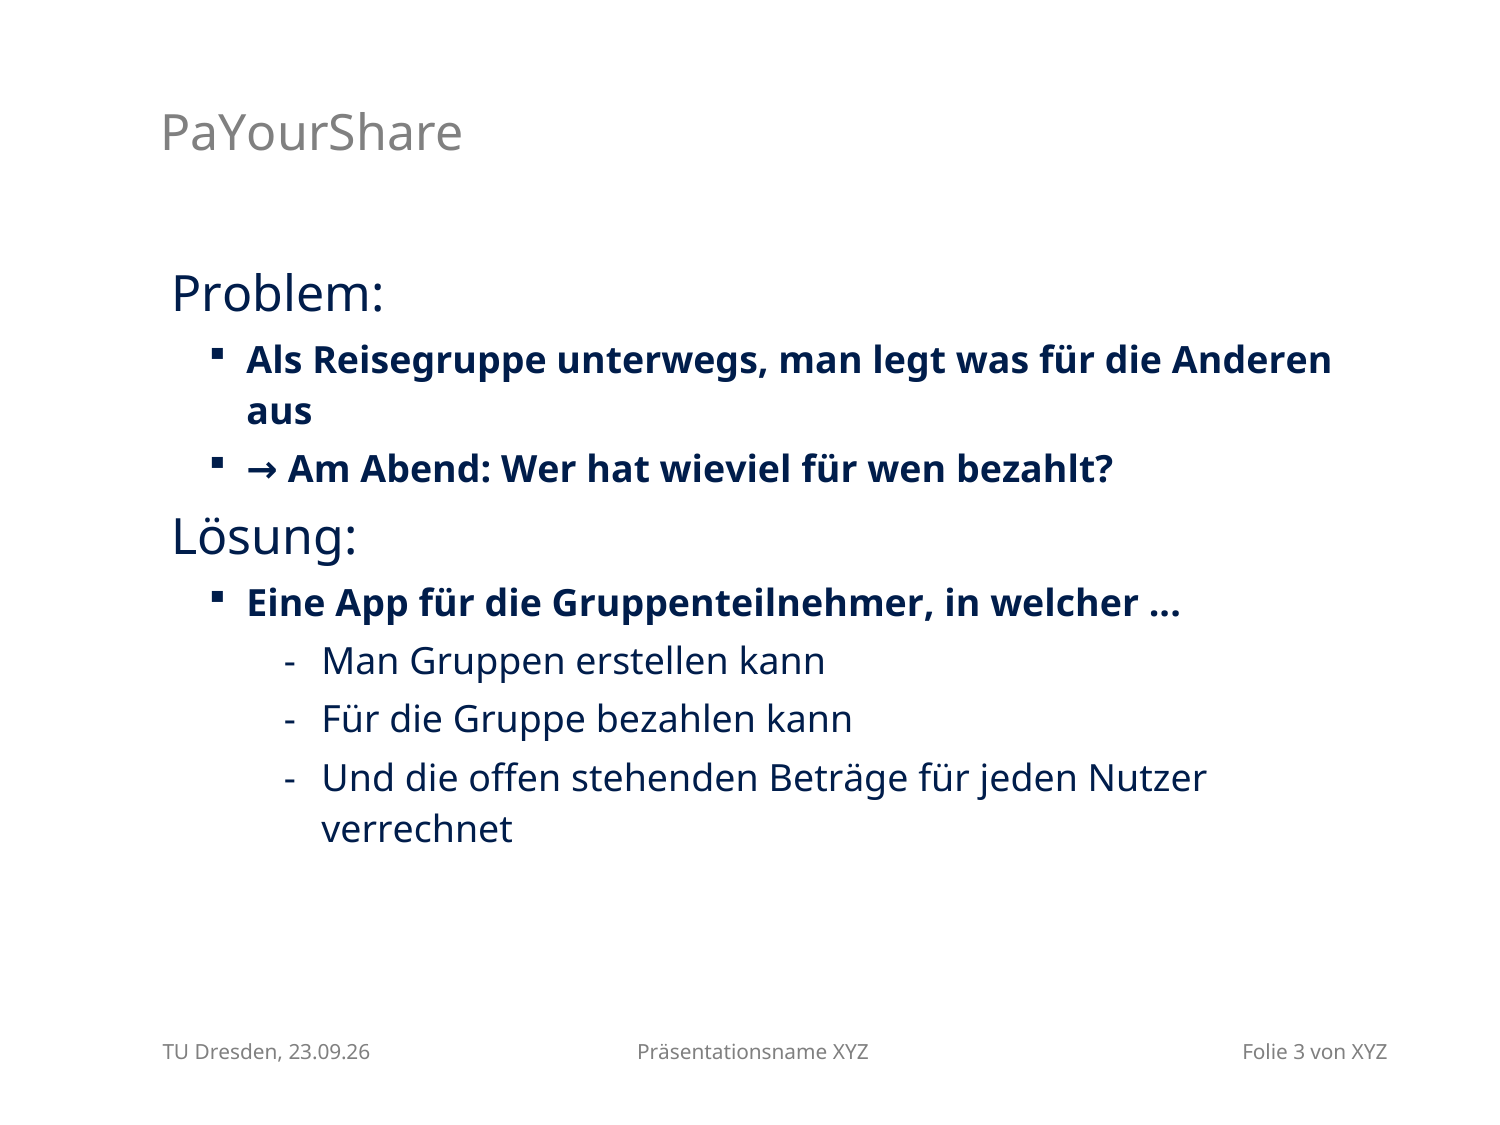

# PaYourShare
Problem:
Als Reisegruppe unterwegs, man legt was für die Anderen aus
→ Am Abend: Wer hat wieviel für wen bezahlt?
Lösung:
Eine App für die Gruppenteilnehmer, in welcher ...
Man Gruppen erstellen kann
Für die Gruppe bezahlen kann
Und die offen stehenden Beträge für jeden Nutzer verrechnet
3